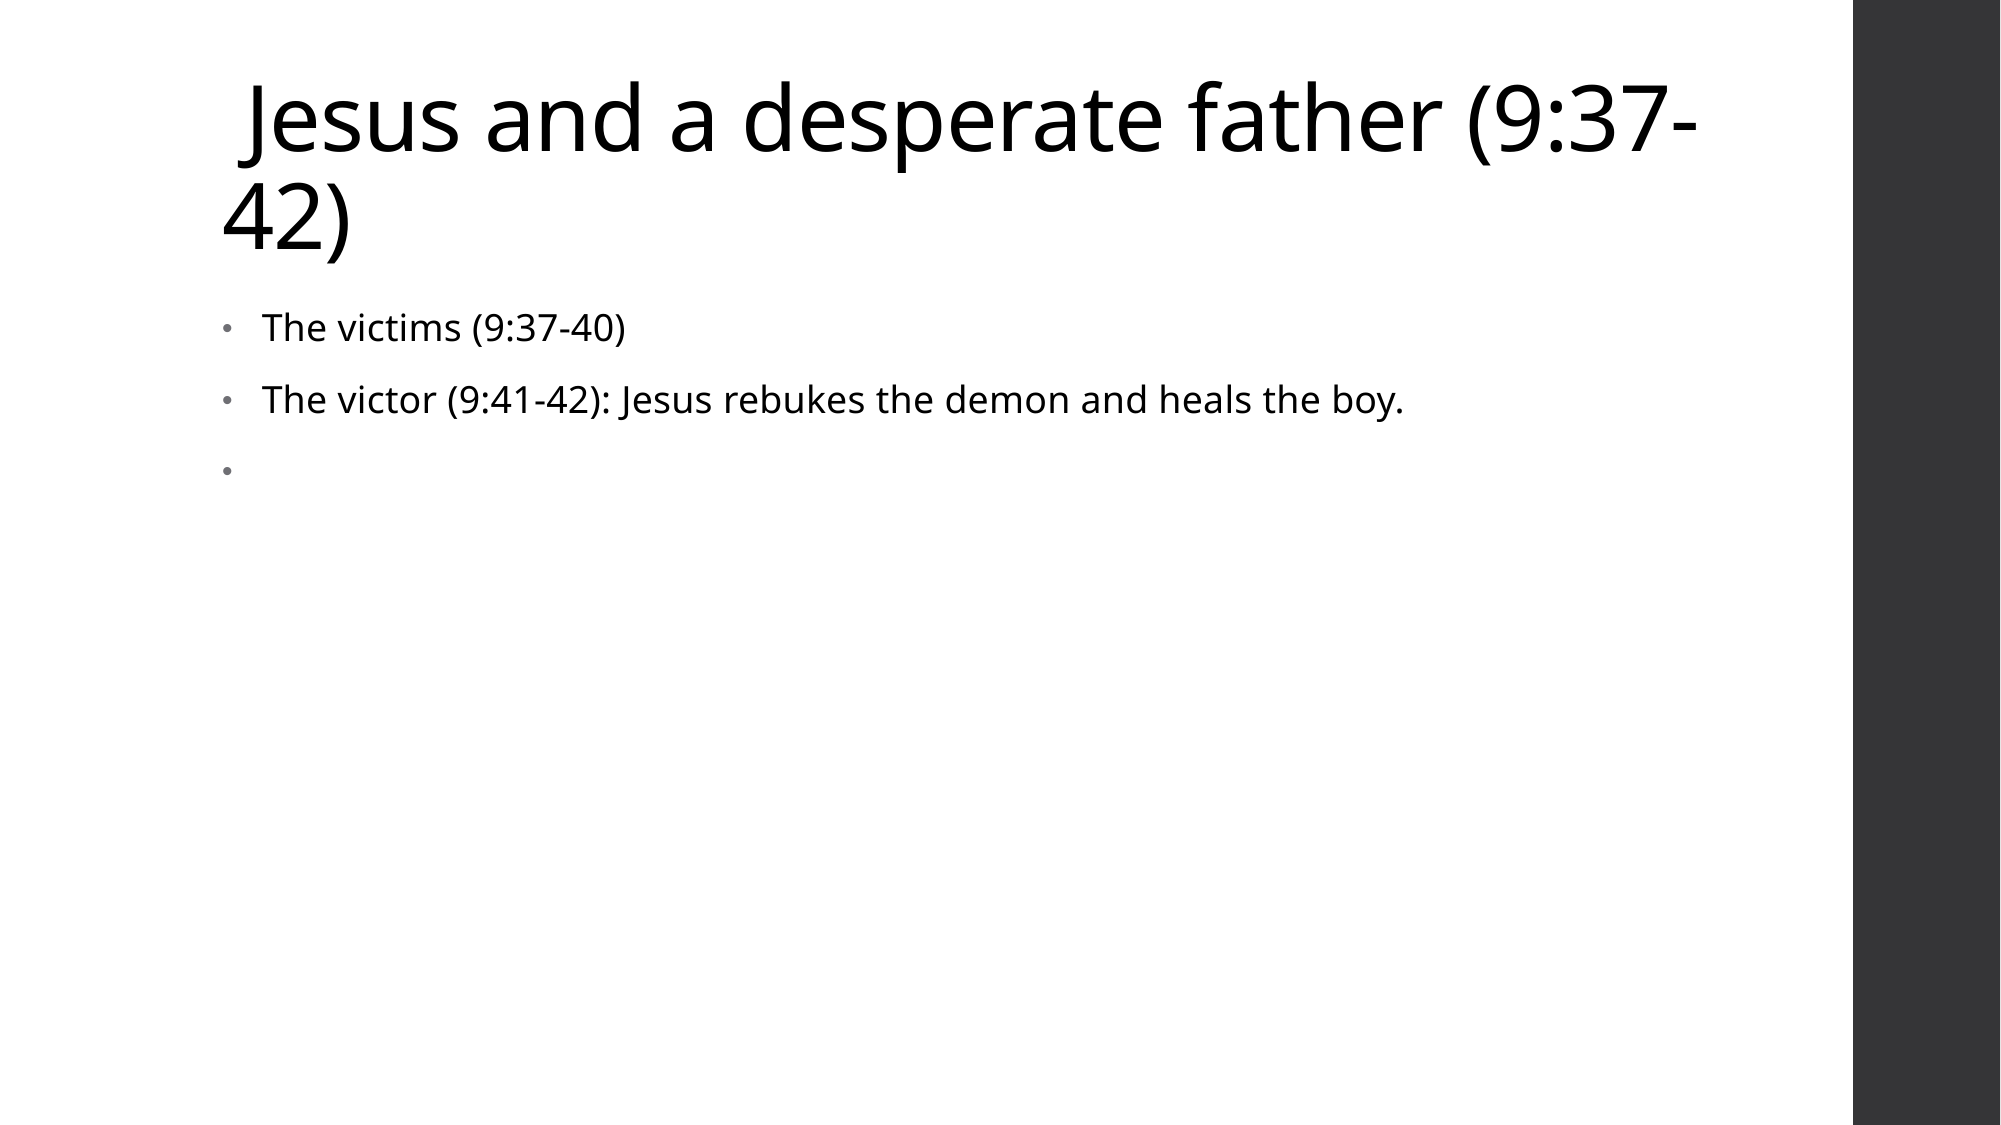

# Jesus and a desperate father (9:37-42)
 The victims (9:37-40)
 The victor (9:41-42): Jesus rebukes the demon and heals the boy.